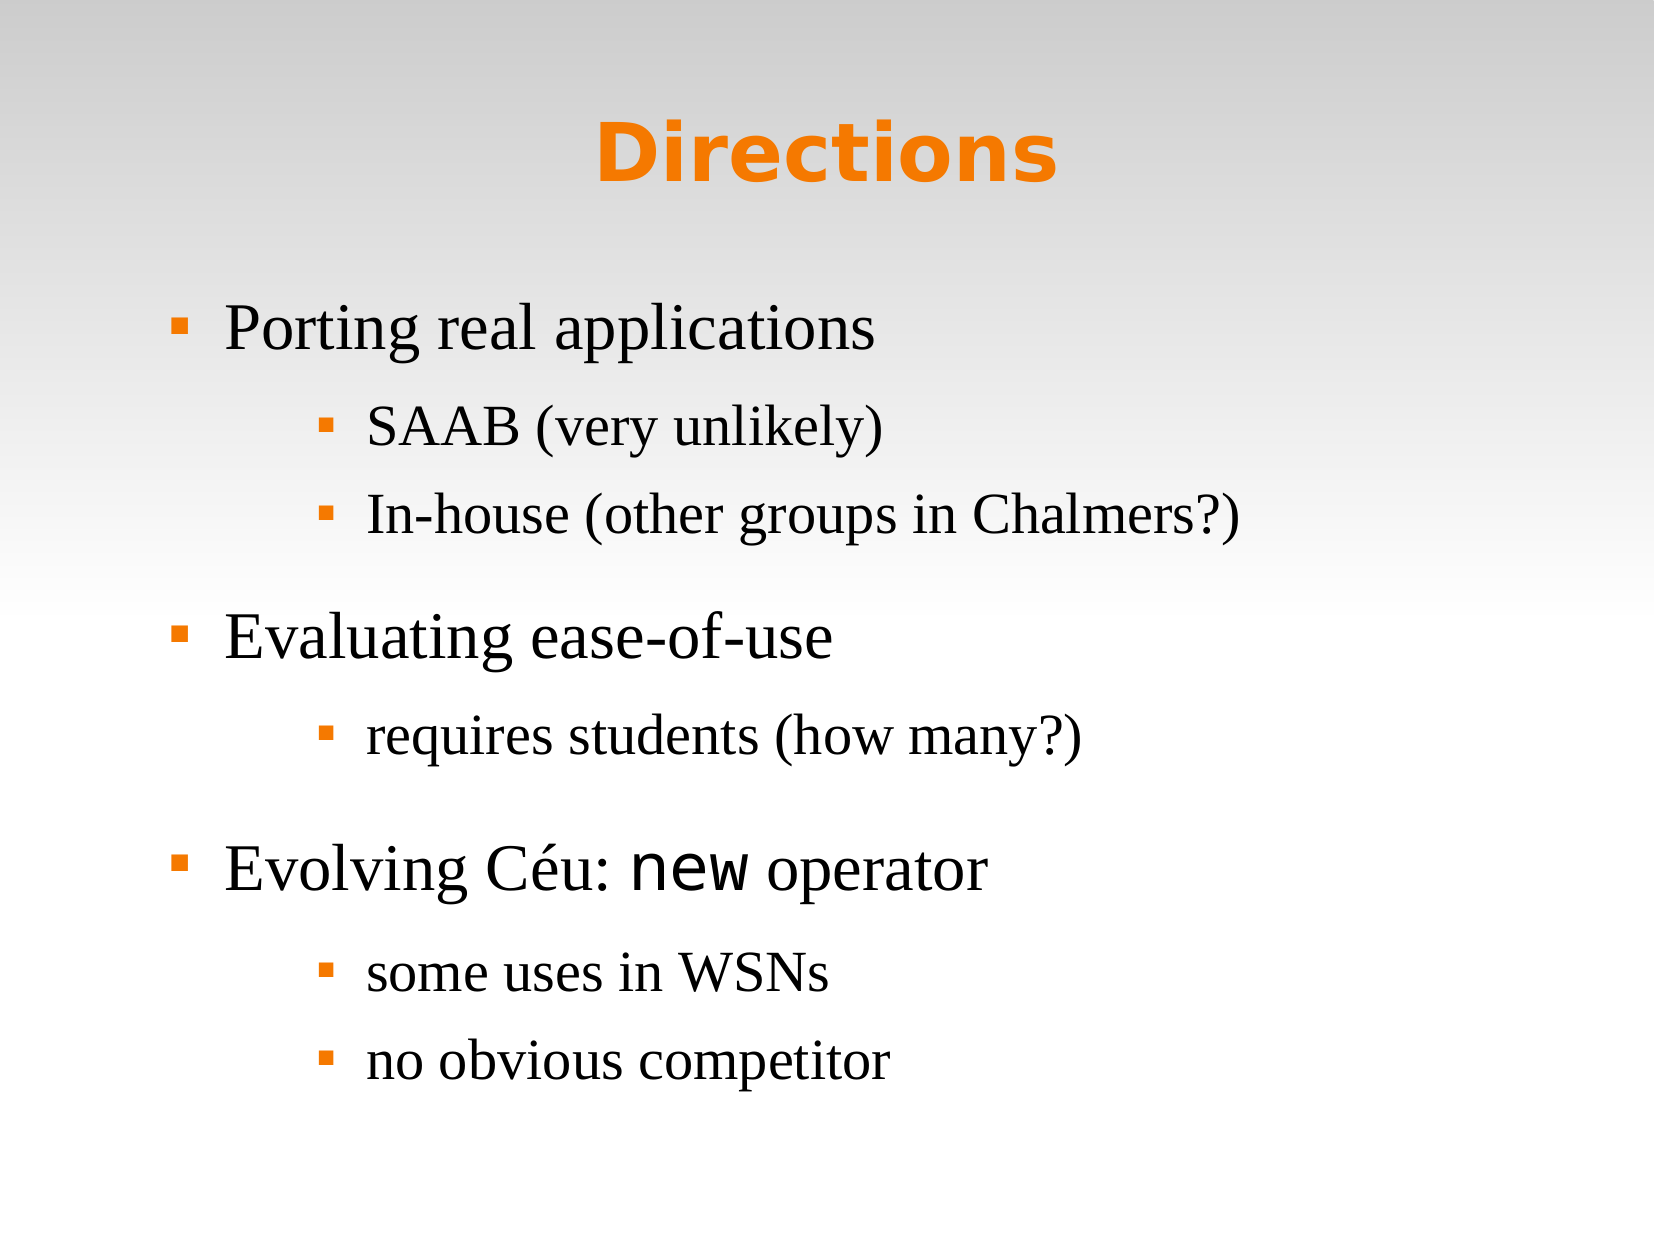

# Directions
Porting real applications
SAAB (very unlikely)
In-house (other groups in Chalmers?)
Evaluating ease-of-use
requires students (how many?)
Evolving Céu: new operator
some uses in WSNs
no obvious competitor